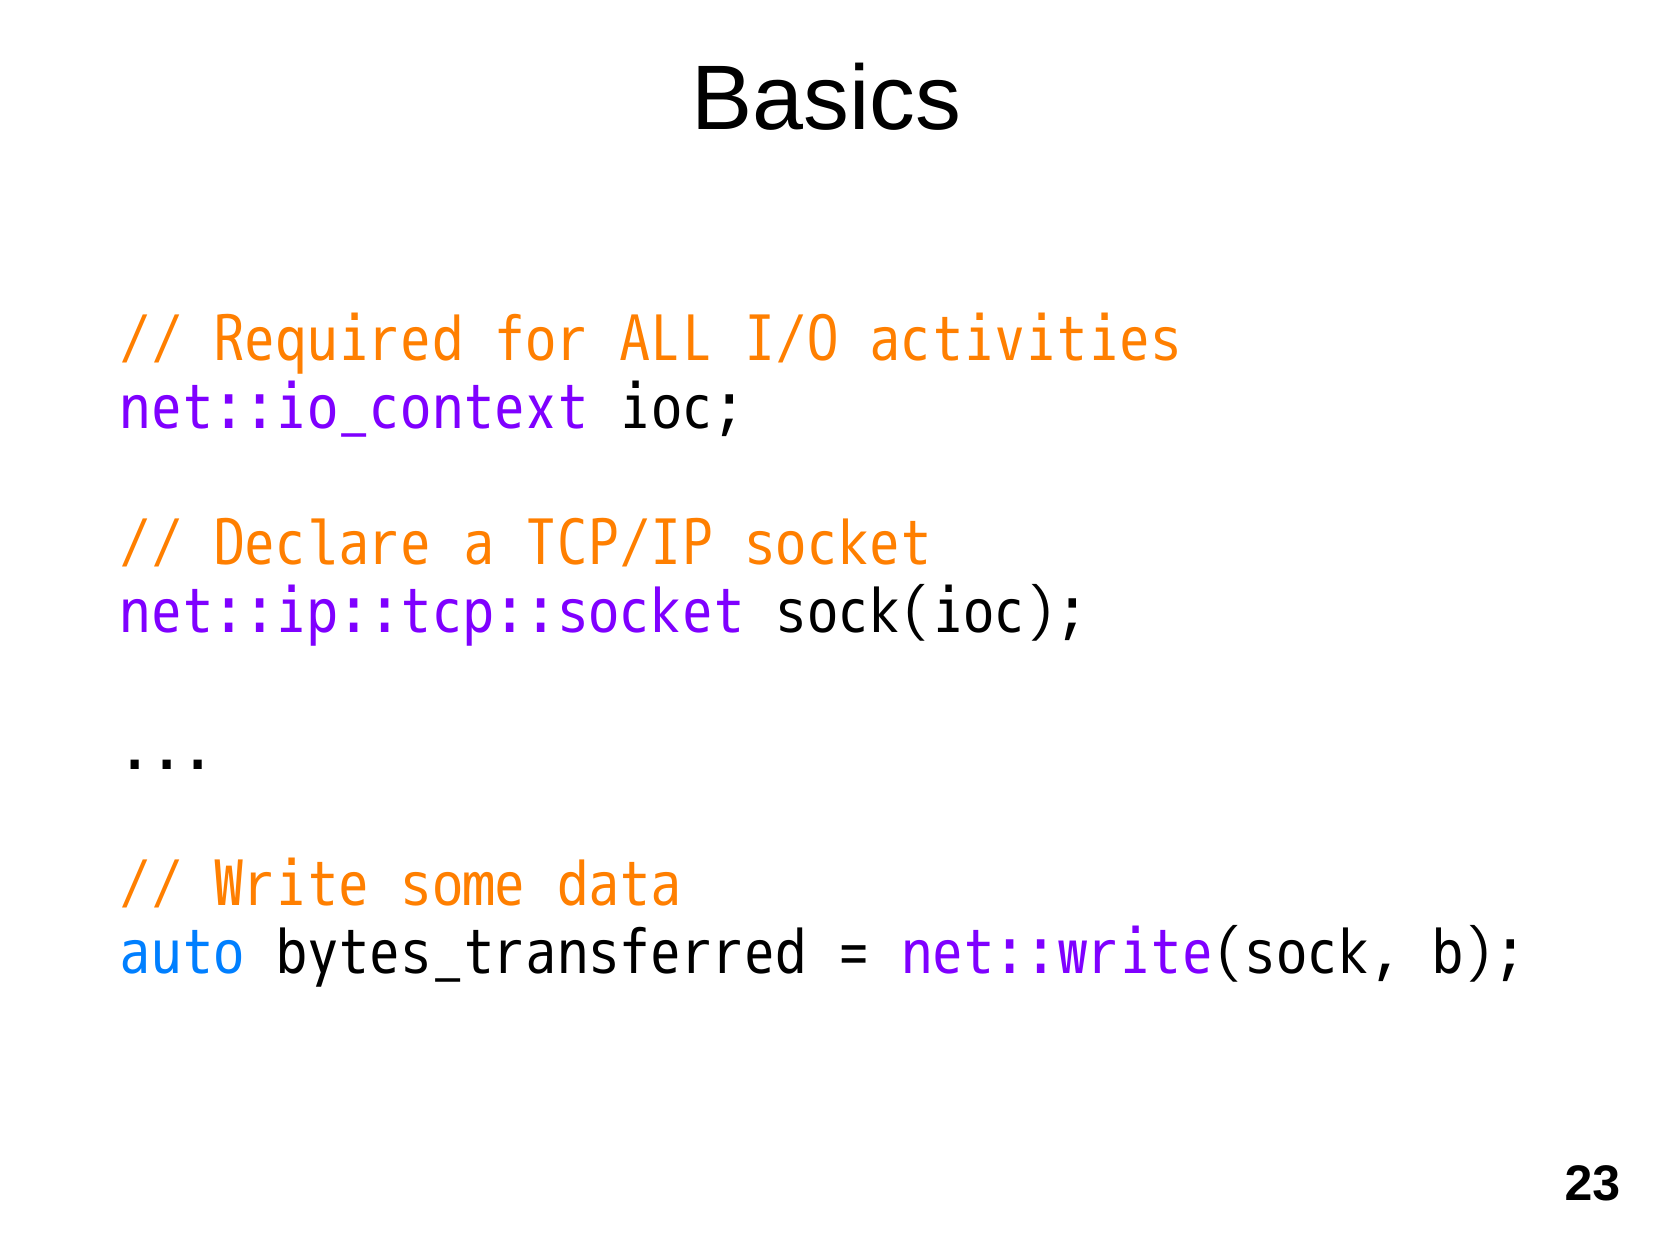

# Basics
// Required for ALL I/O activities
net::io_context ioc;
// Declare a TCP/IP socket
net::ip::tcp::socket sock(ioc);
...
// Write some data
auto bytes_transferred = net::write(sock, b);
23